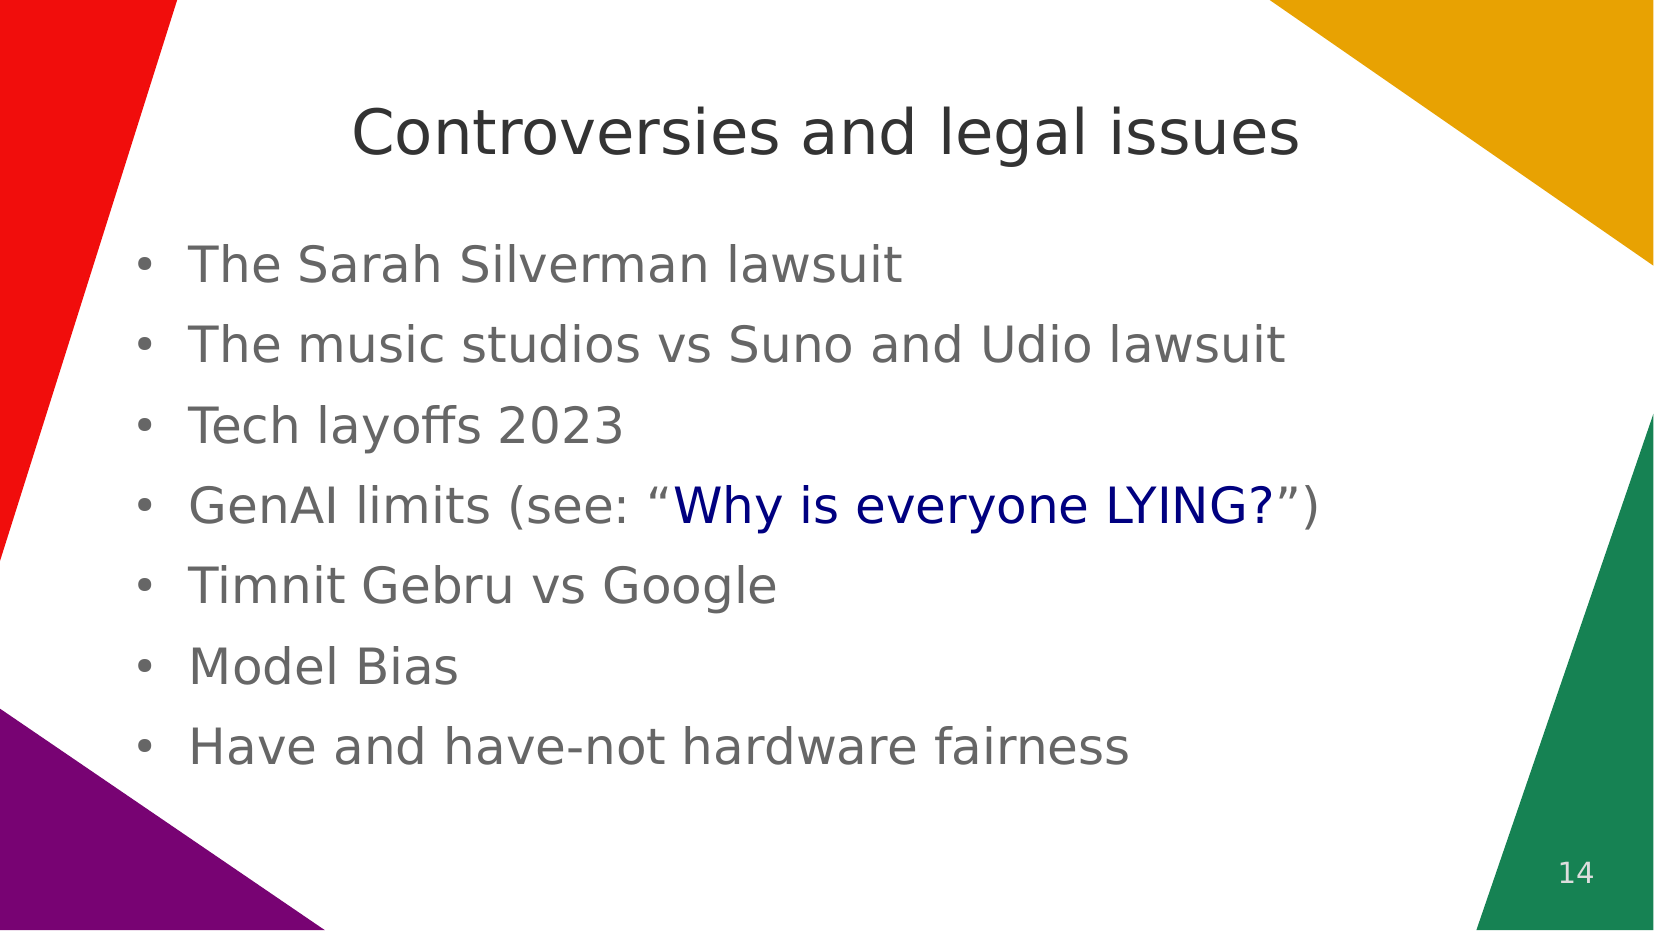

# Controversies and legal issues
The Sarah Silverman lawsuit
The music studios vs Suno and Udio lawsuit
Tech layoffs 2023
GenAI limits (see: “Why is everyone LYING?”)
Timnit Gebru vs Google
Model Bias
Have and have-not hardware fairness
14